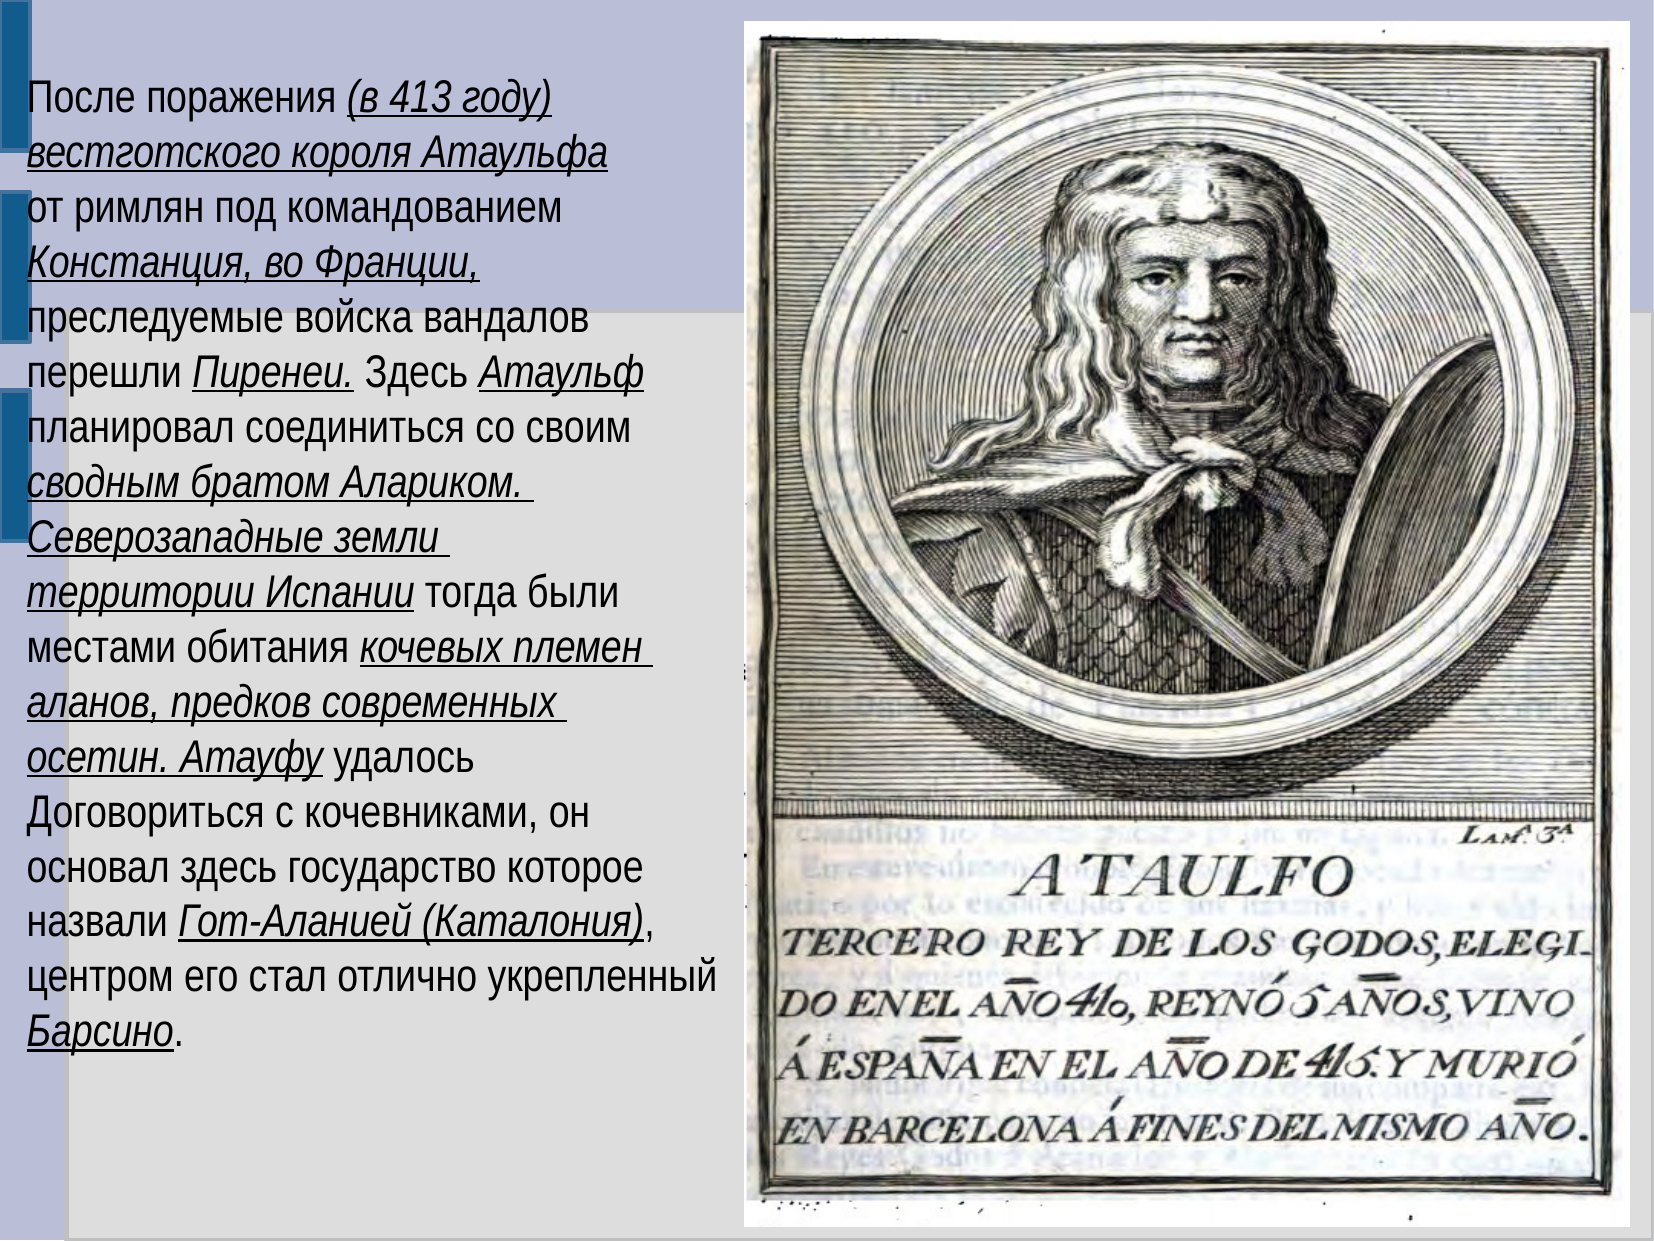

После поражения (в 413 году)
вестготского короля Атаульфа
от римлян под командованием
Констанция, во Франции,
преследуемые войска вандалов
перешли Пиренеи. Здесь Атаульф
планировал соединиться со своим
сводным братом Алариком.
Северозападные земли
территории Испании тогда были
местами обитания кочевых племен
аланов, предков современных
осетин. Атауфу удалось
Договориться с кочевниками, он
основал здесь государство которое
назвали Гот-Аланией (Каталония),
центром его стал отлично укрепленный
Барсино.